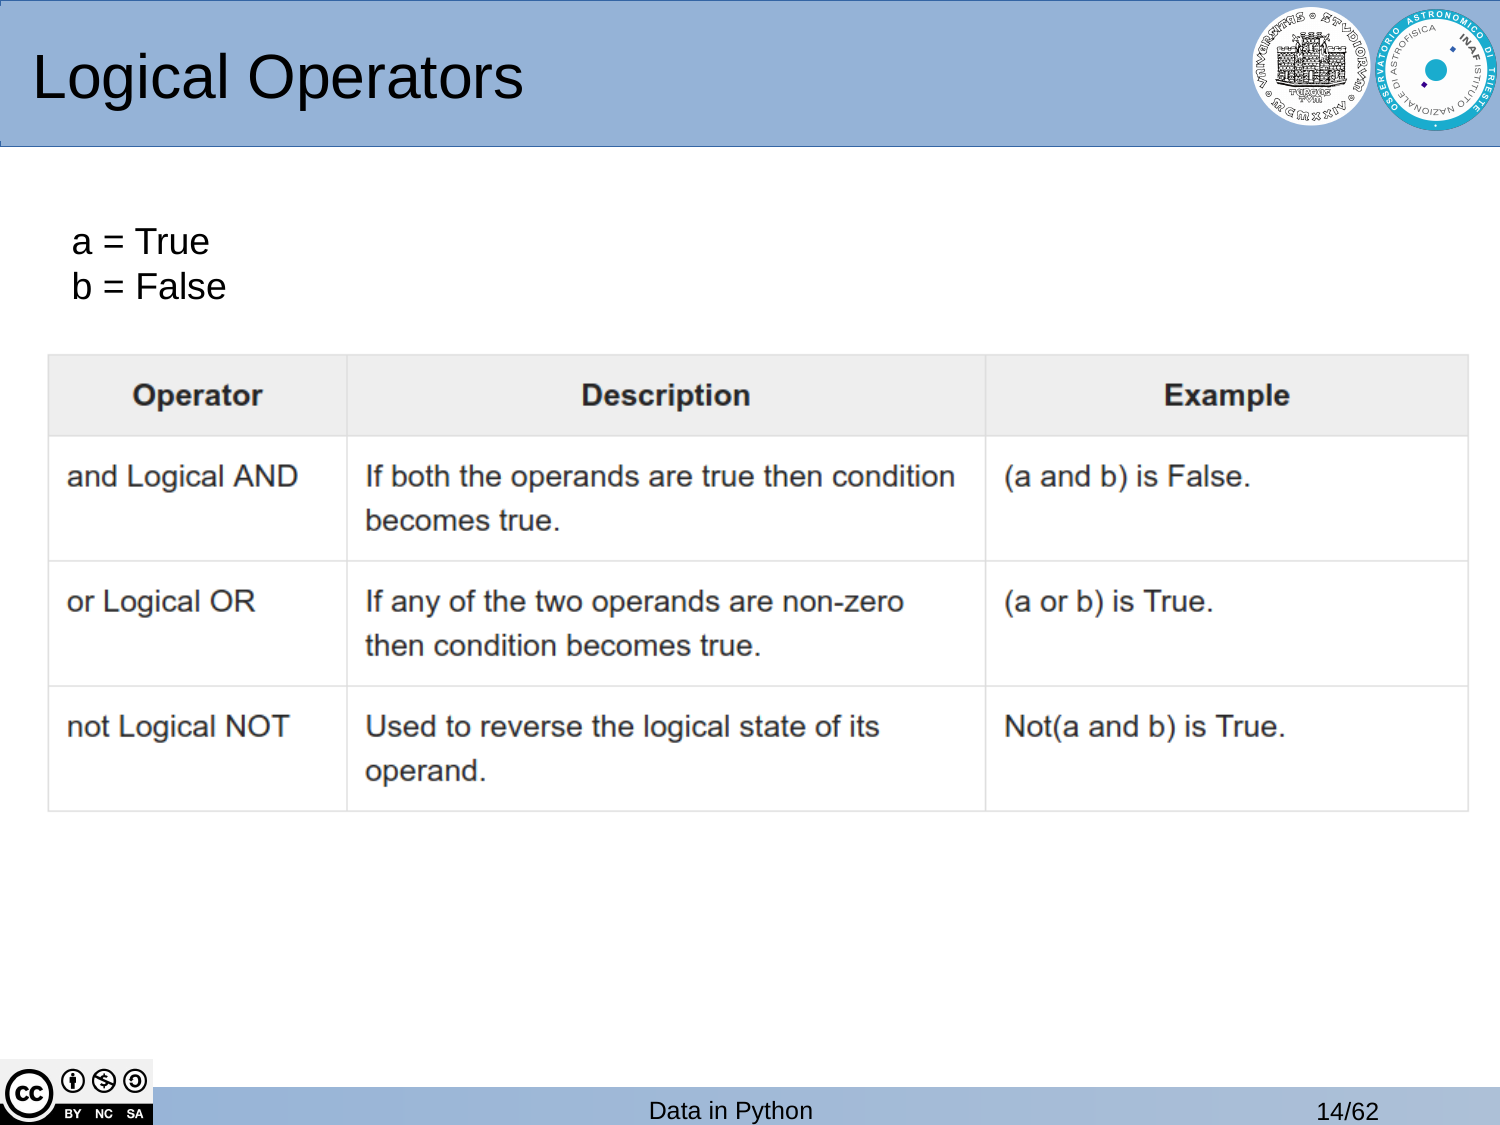

Logical Operators
# a = True
b = False
https://www.tutorialspoint.com/python3/python_basic_operators.htm